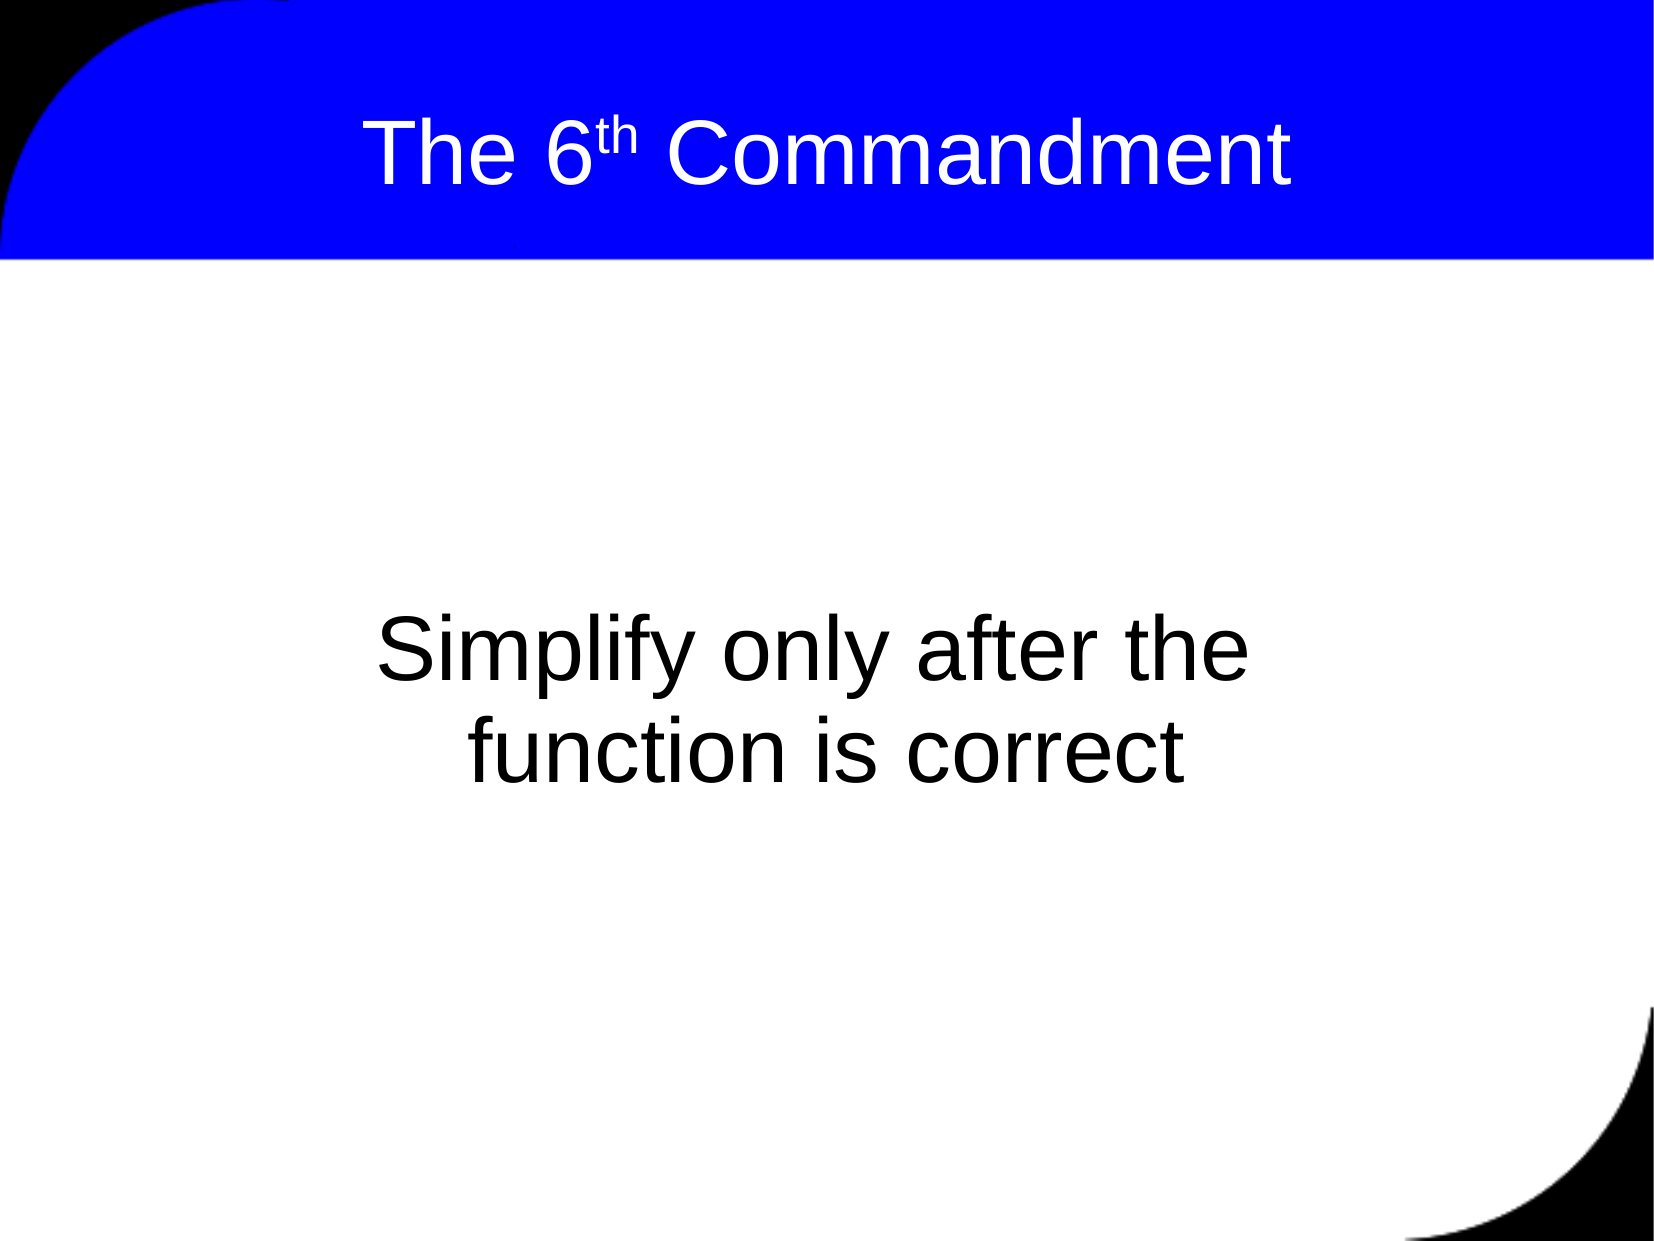

# The 6th Commandment
Simplify only after the
function is correct